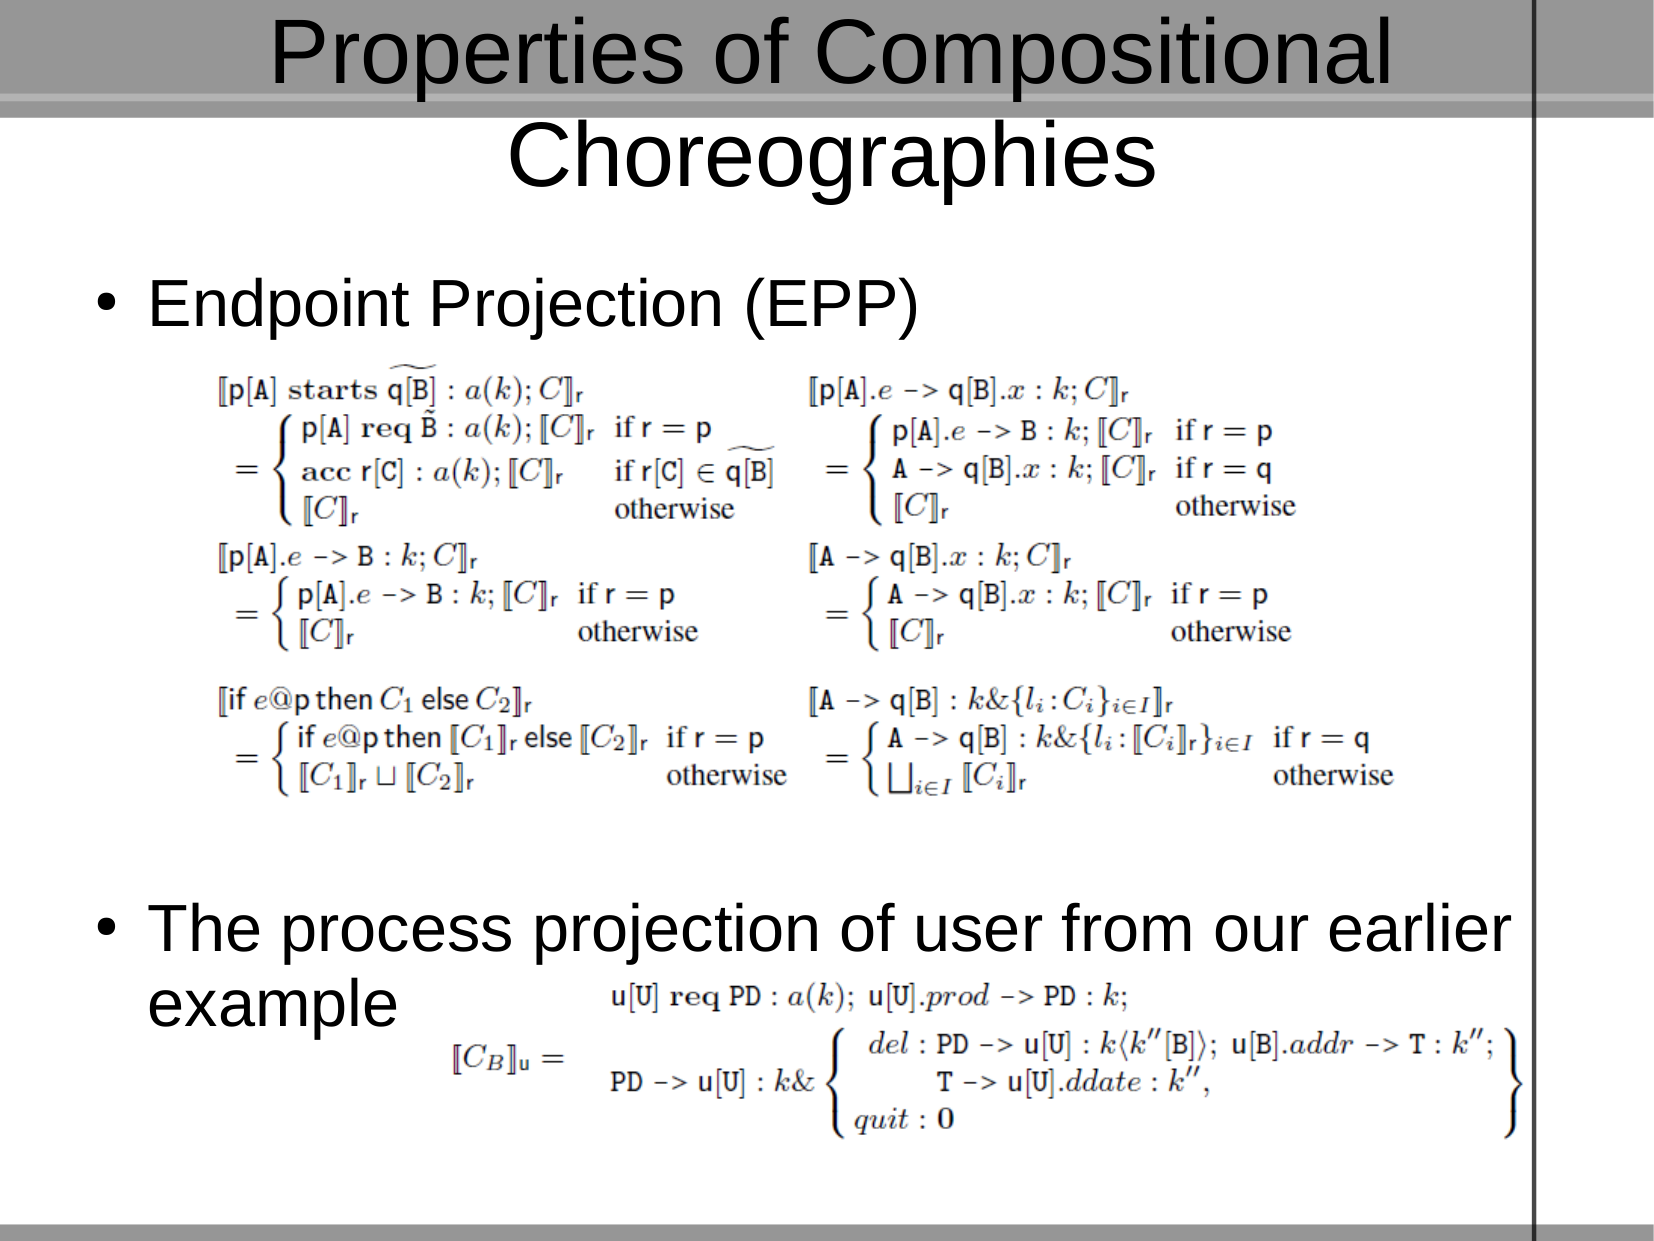

# Properties of Compositional Choreographies
Endpoint Projection (EPP)
The process projection of user from our earlier example